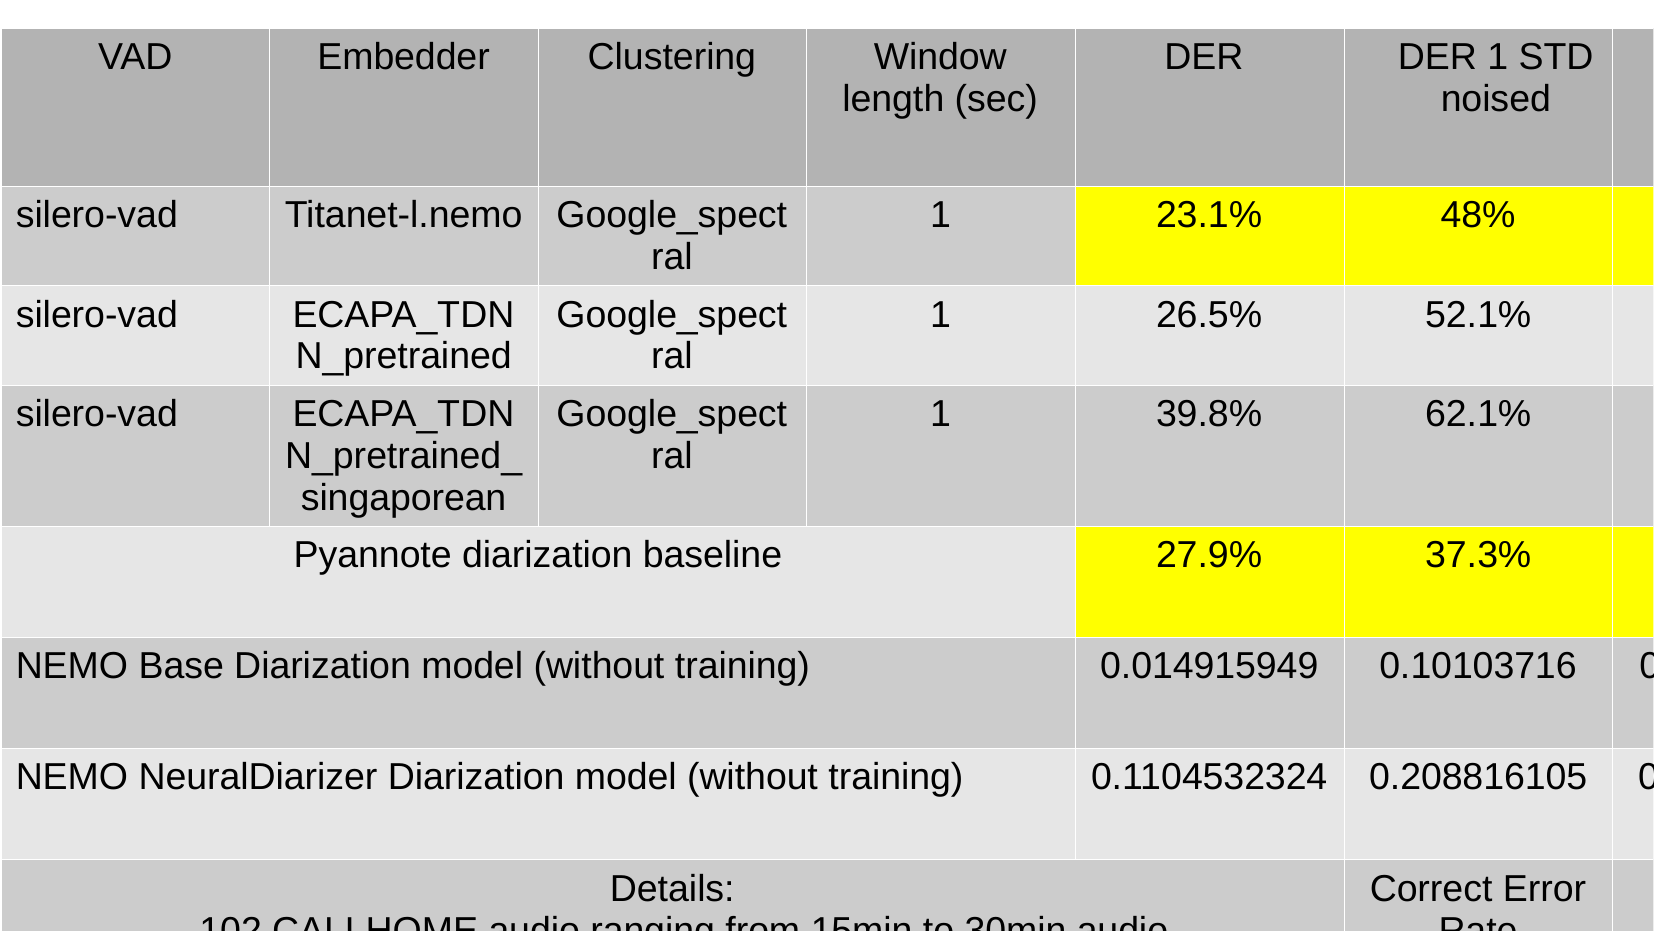

| VAD | Embedder | Clustering | Window length (sec) | DER | DER 1 STD noised | DER CHATTER |
| --- | --- | --- | --- | --- | --- | --- |
| silero-vad | Titanet-l.nemo | Google\_spectral | 1 | 23.1% | 48% | 28.5% |
| silero-vad | ECAPA\_TDNN\_pretrained | Google\_spectral | 1 | 26.5% | 52.1% | 39.8% |
| silero-vad | ECAPA\_TDNN\_pretrained\_singaporean | Google\_spectral | 1 | 39.8% | 62.1% | 52.3% |
| Pyannote diarization baseline | | | | 27.9% | 37.3% | 37.1% |
| NEMO Base Diarization model (without training) | | | | 0.014915949 | 0.10103716 | 0.034337117 |
| NEMO NeuralDiarizer Diarization model (without training) | | | | 0.1104532324 | 0.208816105 | 0.138652918 |
| Details: - 102 CALLHOME audio ranging from 15min to 30min audio - Only segments of each audio is used since the labeled data on each audio clip is incomplete - DER does not include overlapping audio | | | | | Correct Error Rate | 1. Find out clustering 2. Train diazer 3. Try to Train titanet |